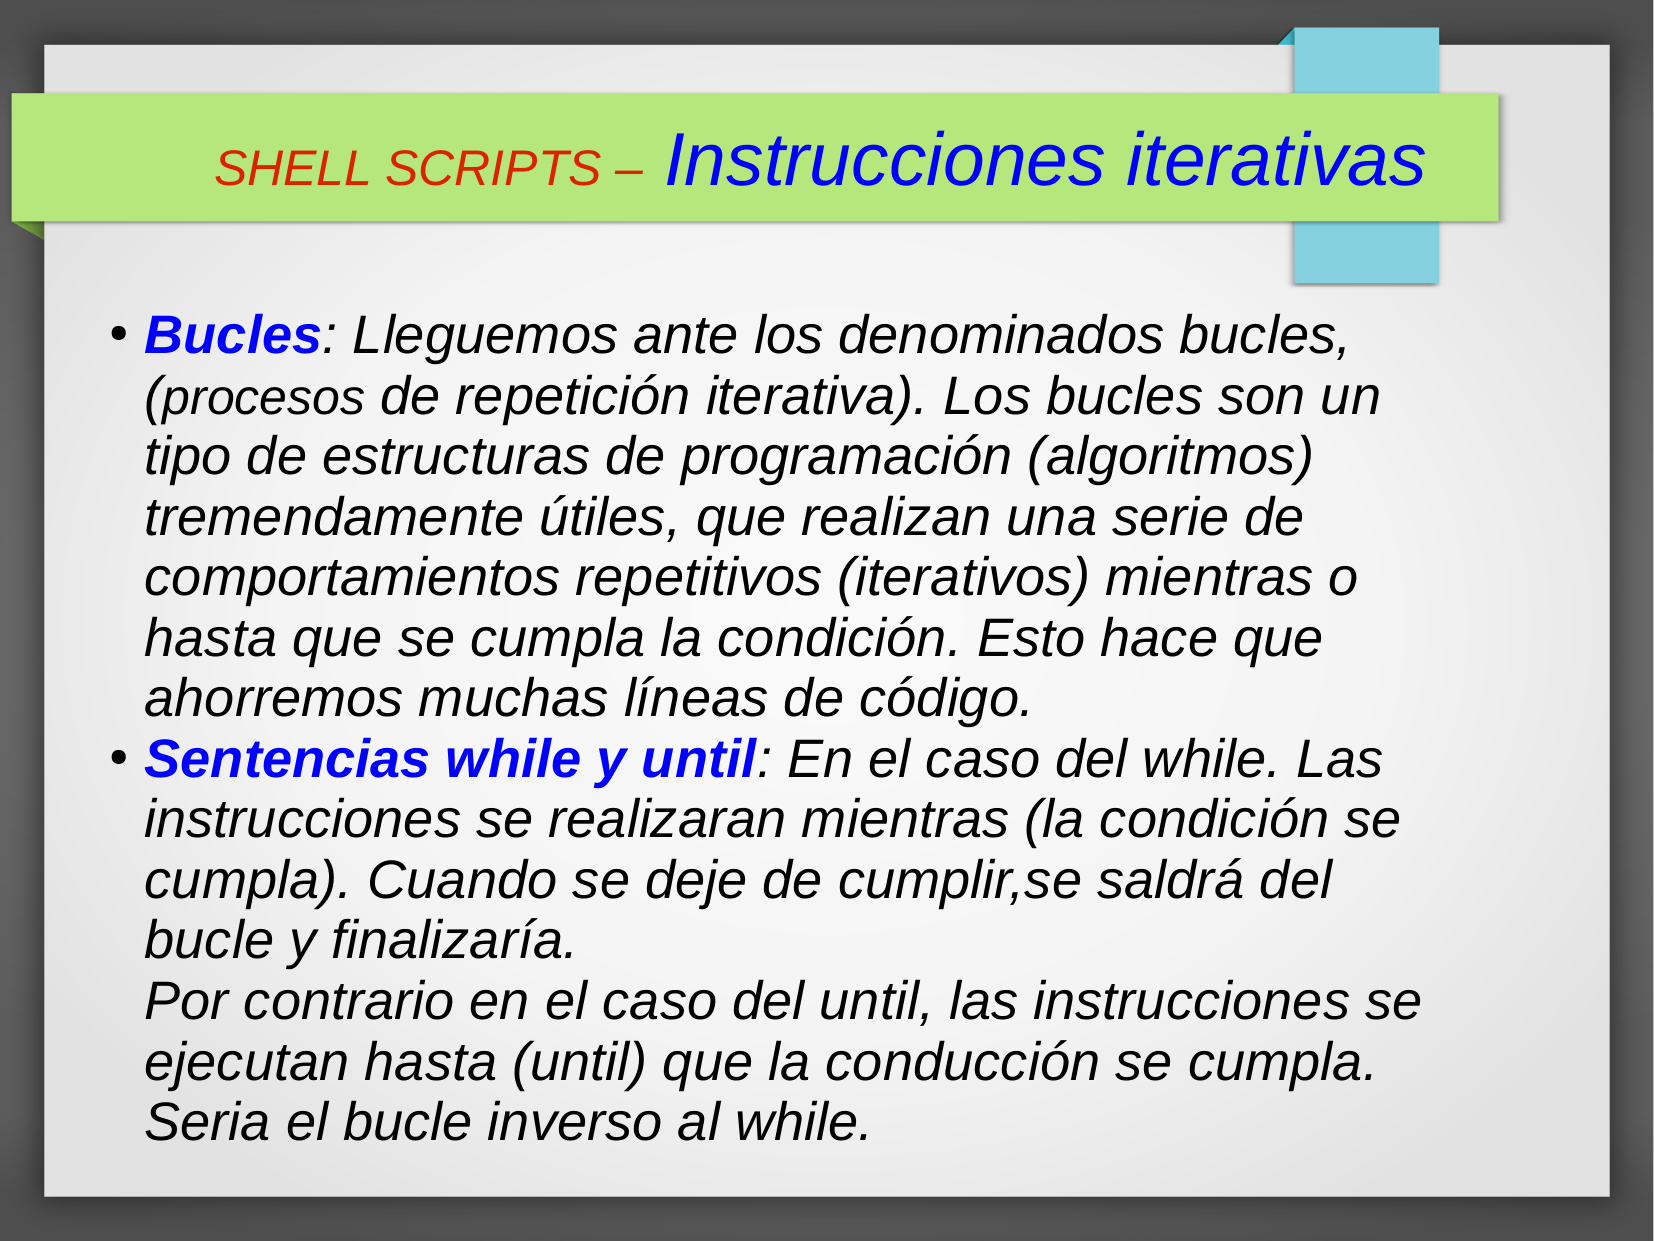

# SHELL SCRIPTS – Instrucciones iterativas
Bucles: Lleguemos ante los denominados bucles, (procesos de repetición iterativa). Los bucles son un tipo de estructuras de programación (algoritmos) tremendamente útiles, que realizan una serie de comportamientos repetitivos (iterativos) mientras o hasta que se cumpla la condición. Esto hace que ahorremos muchas líneas de código.
Sentencias while y until: En el caso del while. Las instrucciones se realizaran mientras (la condición se cumpla). Cuando se deje de cumplir,se saldrá del bucle y finalizaría.
Por contrario en el caso del until, las instrucciones se ejecutan hasta (until) que la conducción se cumpla. Seria el bucle inverso al while.